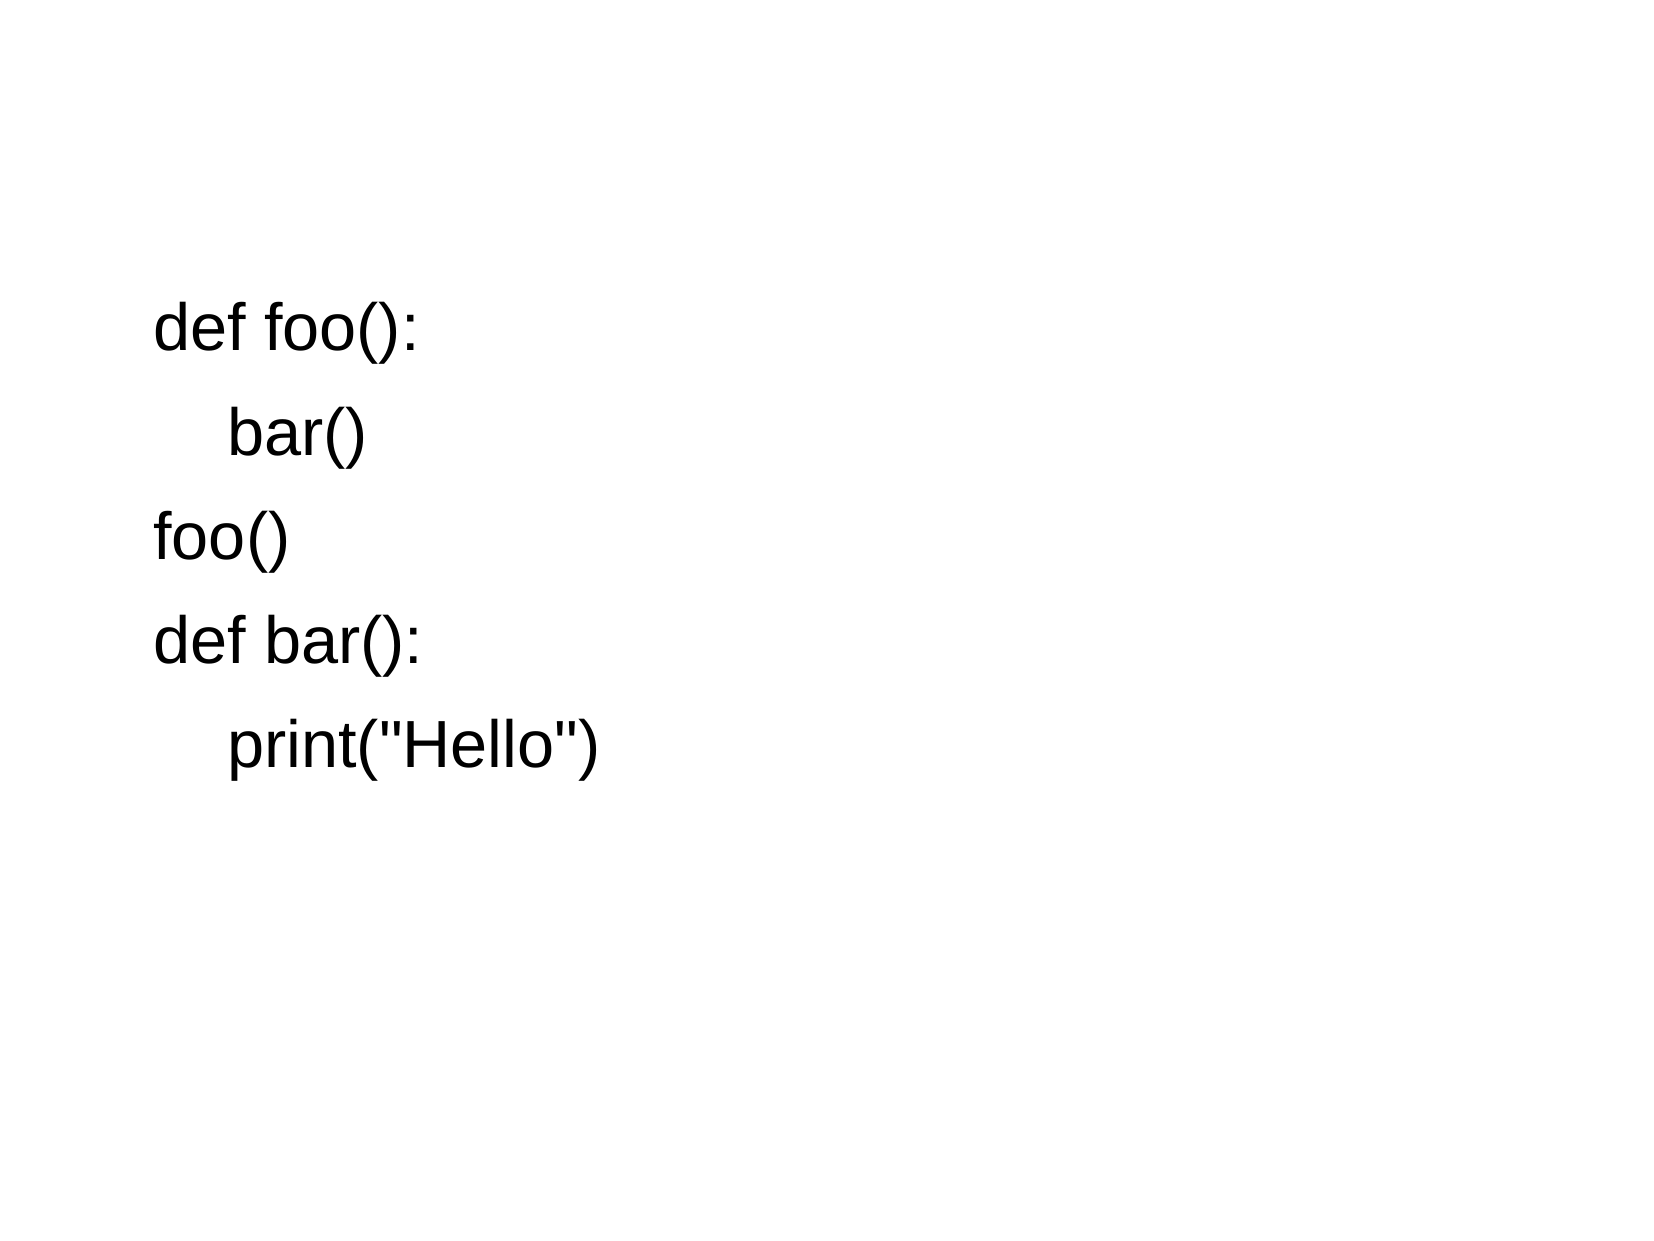

#
def foo():
 bar()
foo()
def bar():
 print("Hello")